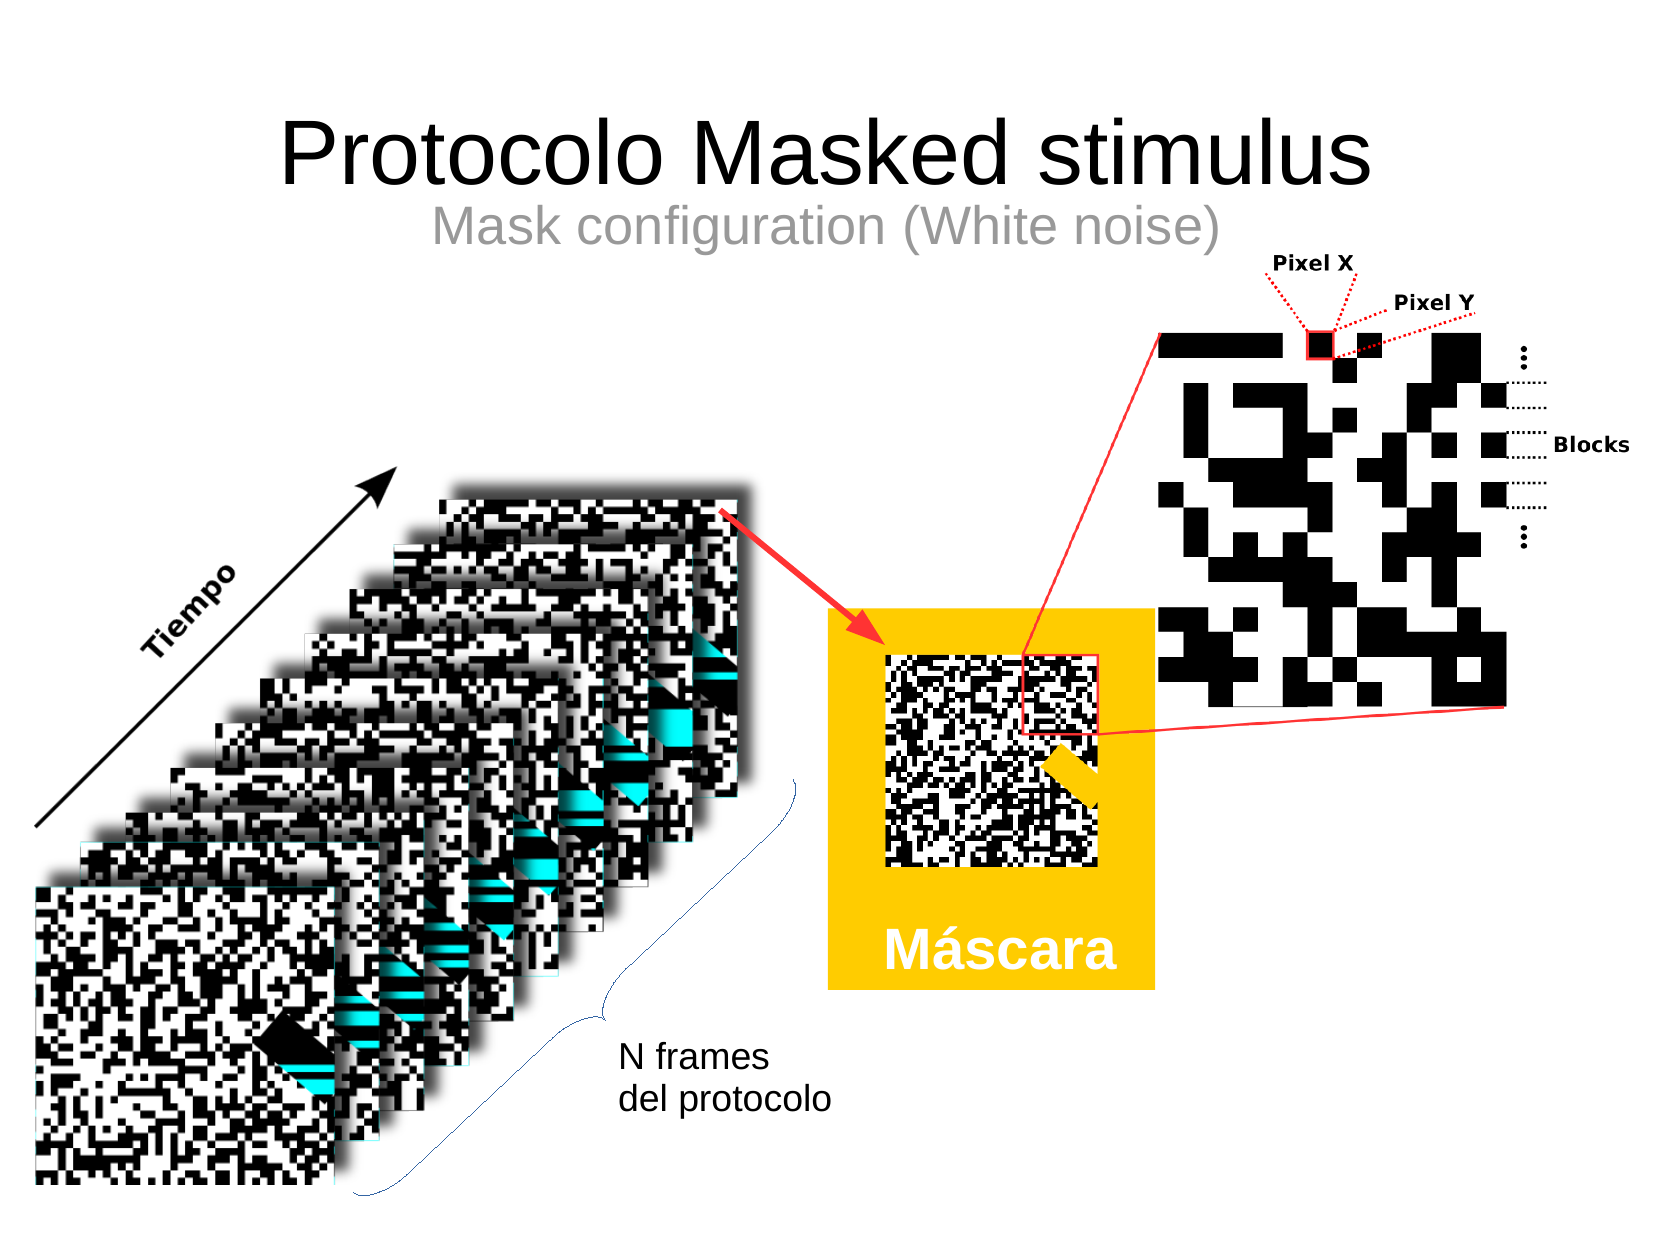

# Protocolo Masked stimulus
Mask configuration (White noise)
Máscara
N frames
del protocolo